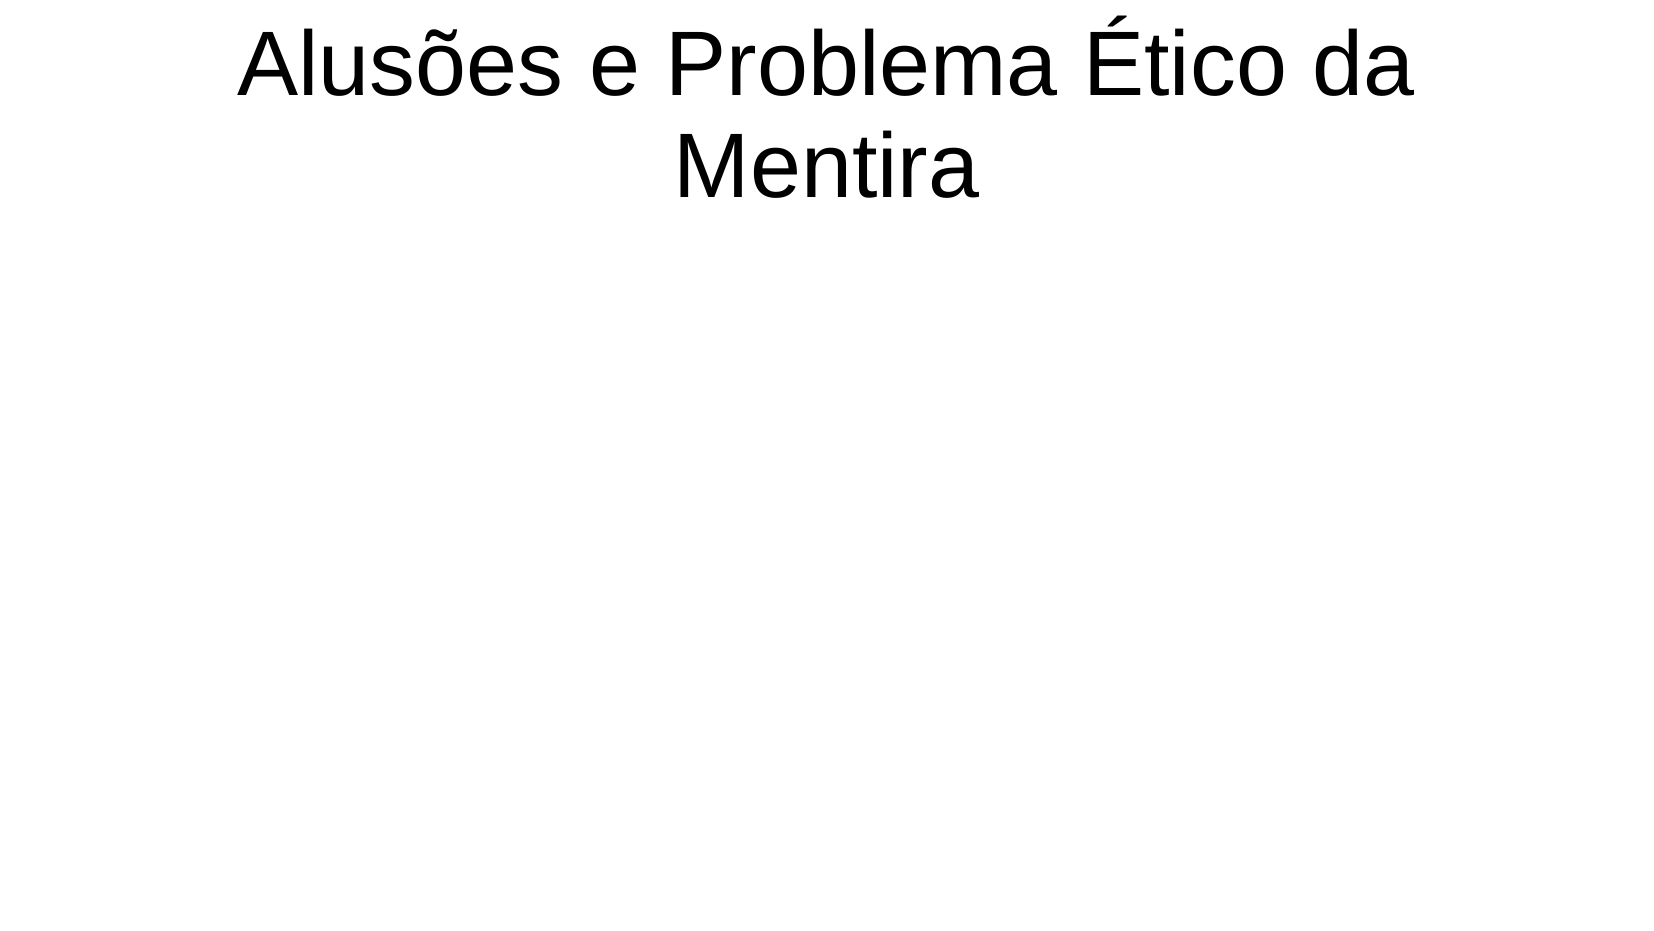

# Alusões e Problema Ético da Mentira